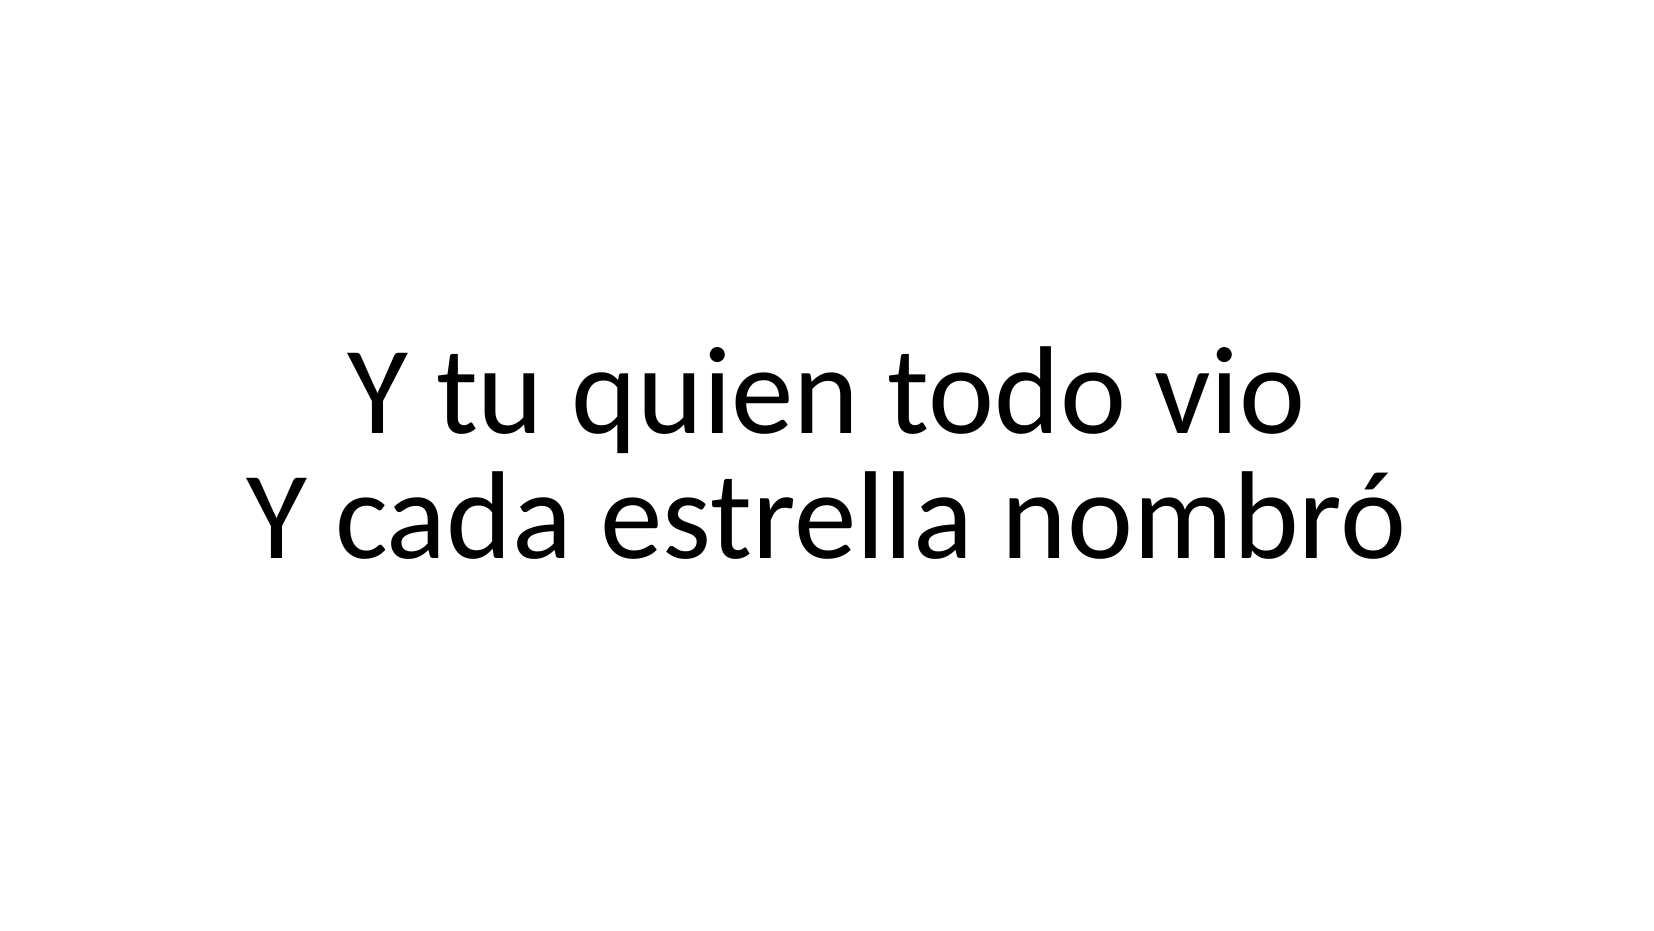

# Y tu quien todo vio Y cada estrella nombró